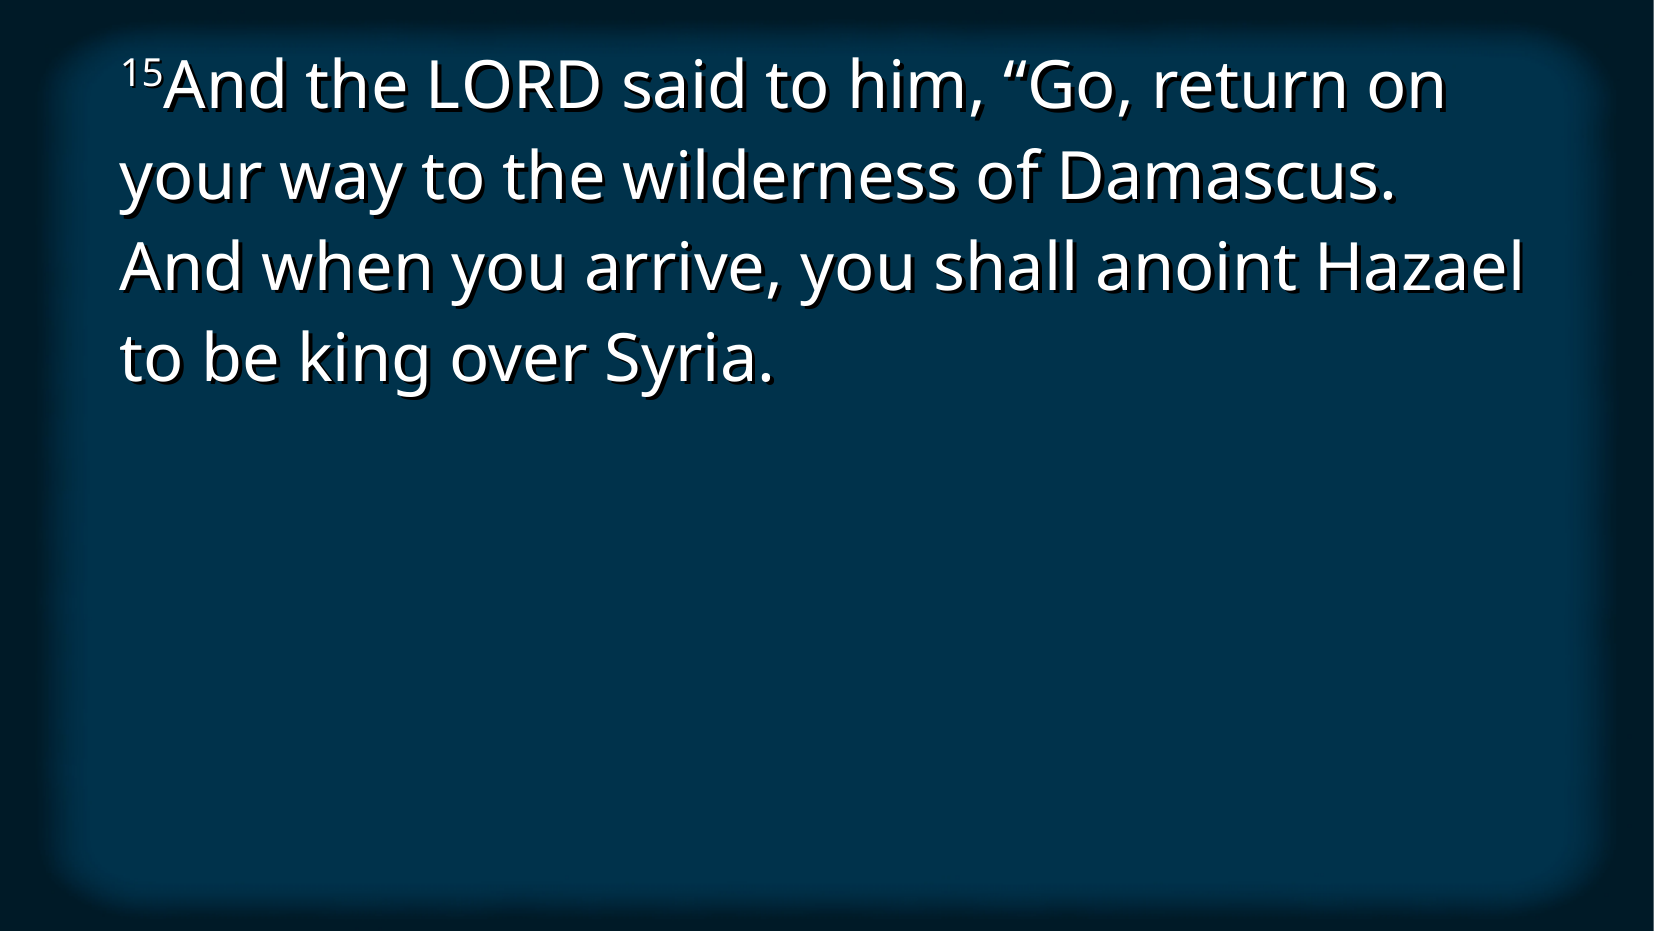

15And the LORD said to him, “Go, return on your way to the wilderness of Damascus. And when you arrive, you shall anoint Hazael to be king over Syria.